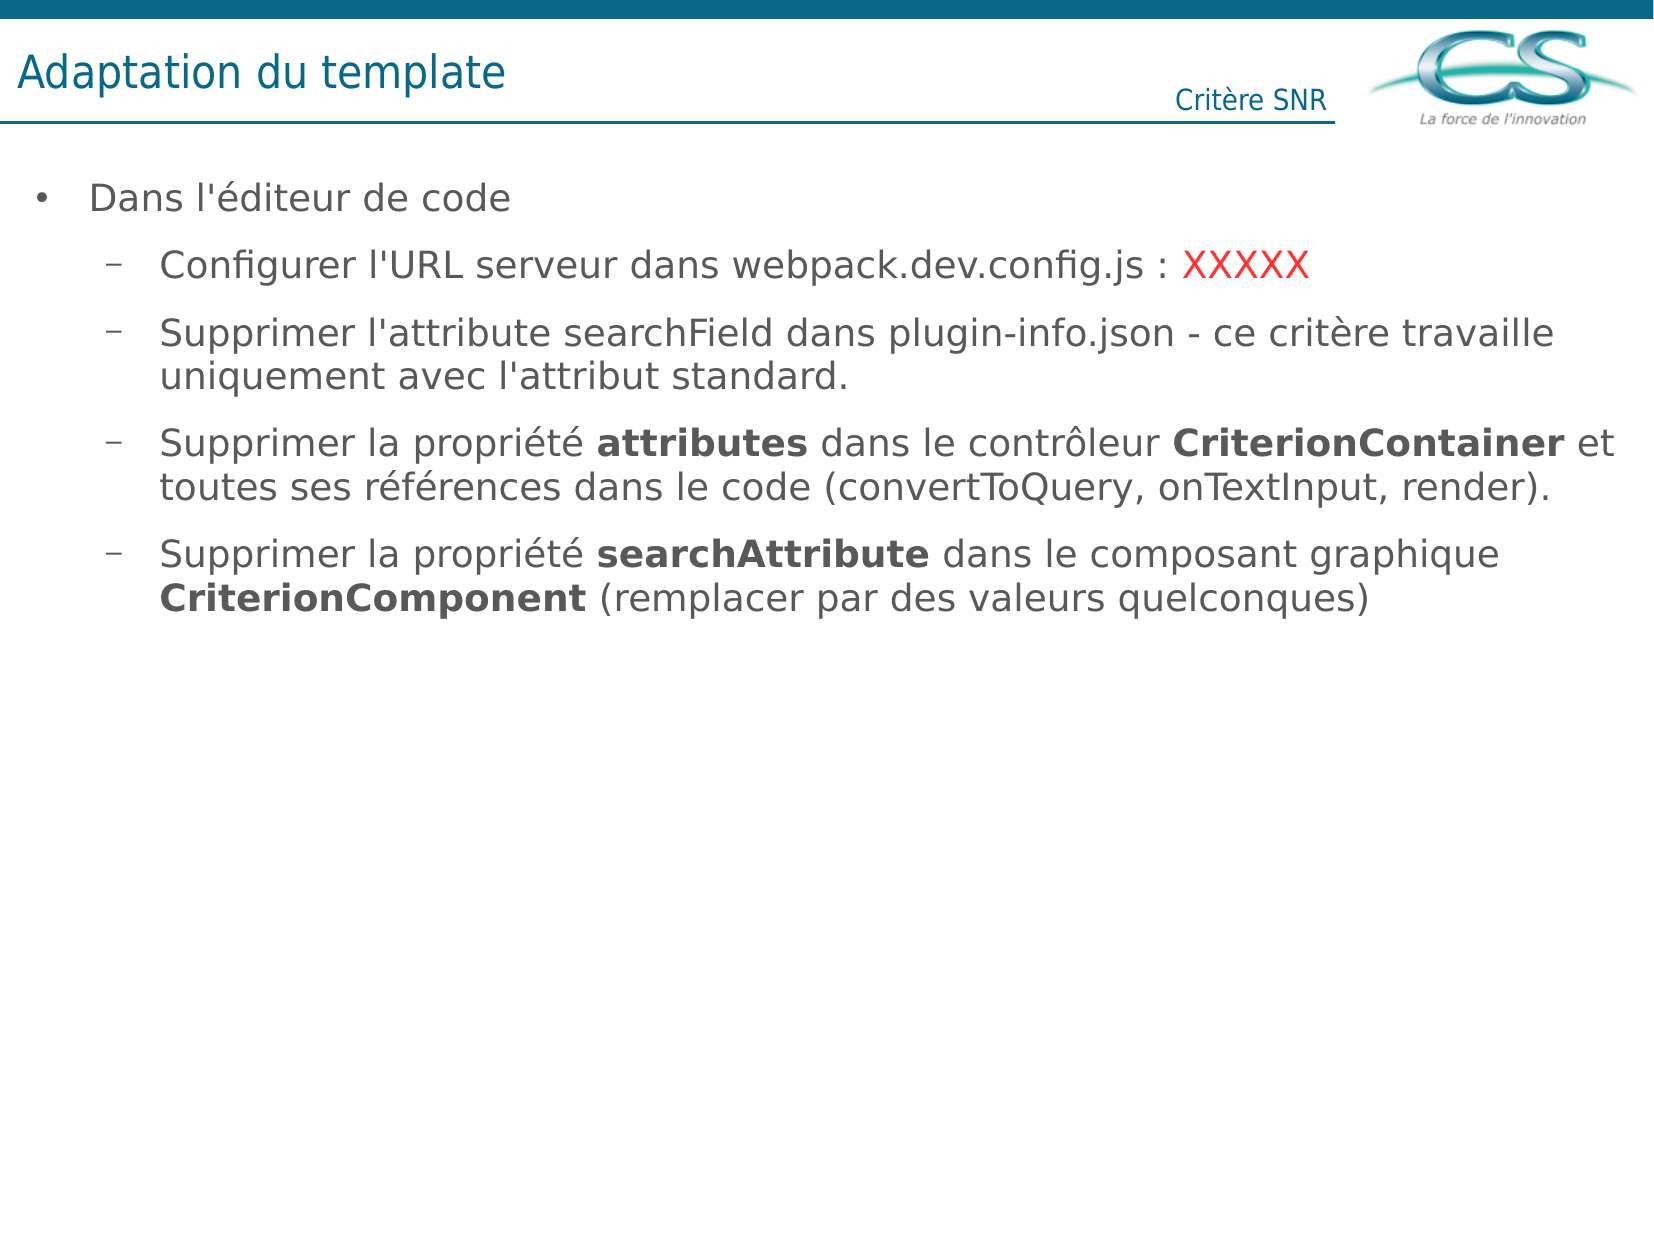

Adaptation du template
Critère SNR
# Dans l'éditeur de code
Configurer l'URL serveur dans webpack.dev.config.js : XXXXX
Supprimer l'attribute searchField dans plugin-info.json - ce critère travaille uniquement avec l'attribut standard.
Supprimer la propriété attributes dans le contrôleur CriterionContainer et toutes ses références dans le code (convertToQuery, onTextInput, render).
Supprimer la propriété searchAttribute dans le composant graphique CriterionComponent (remplacer par des valeurs quelconques)